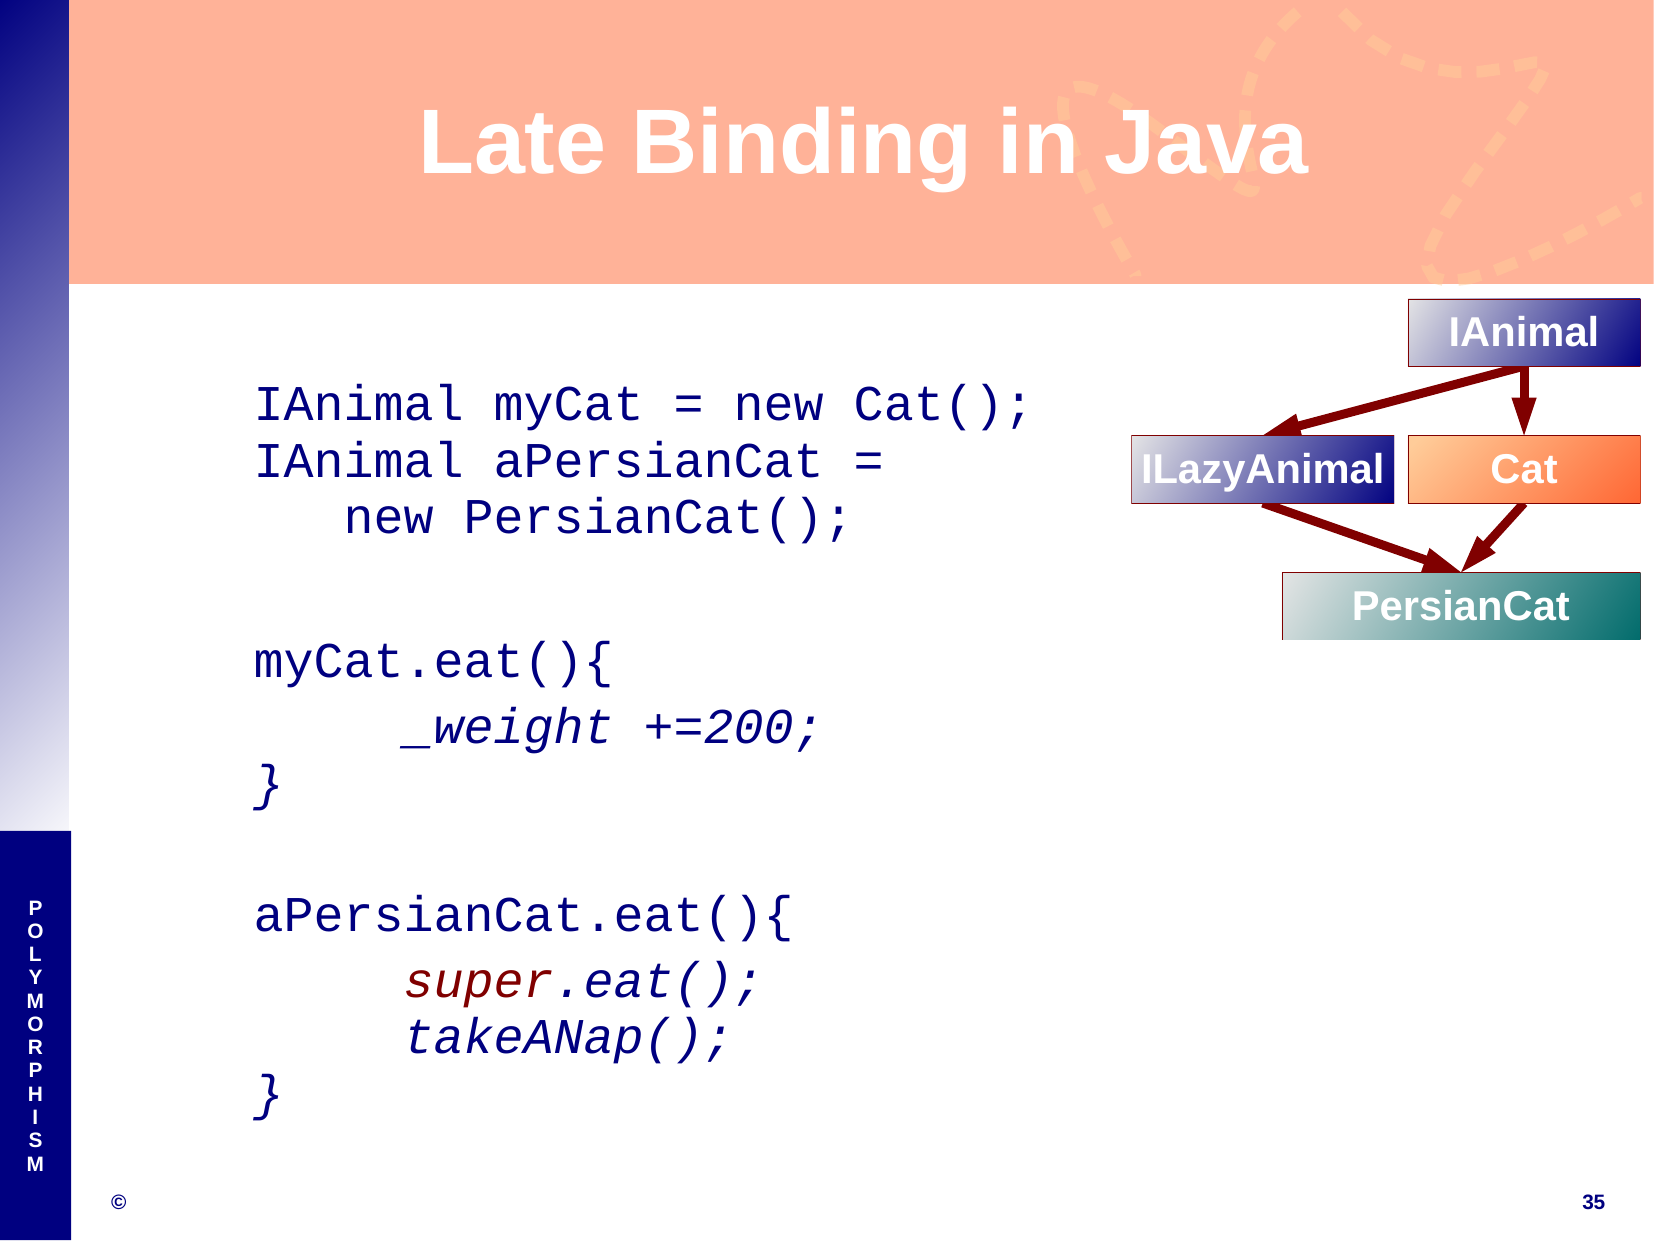

# Late Binding in Java
IAnimal
IAnimal myCat = new Cat();
IAnimal aPersianCat =
 new PersianCat();
myCat.eat(){
 _weight +=200;
}
aPersianCat.eat(){
 super.eat();
 takeANap();
}
ILazyAnimal
Cat
PersianCat
P
O
L
Y
M
O
R
P
H
I
S
M